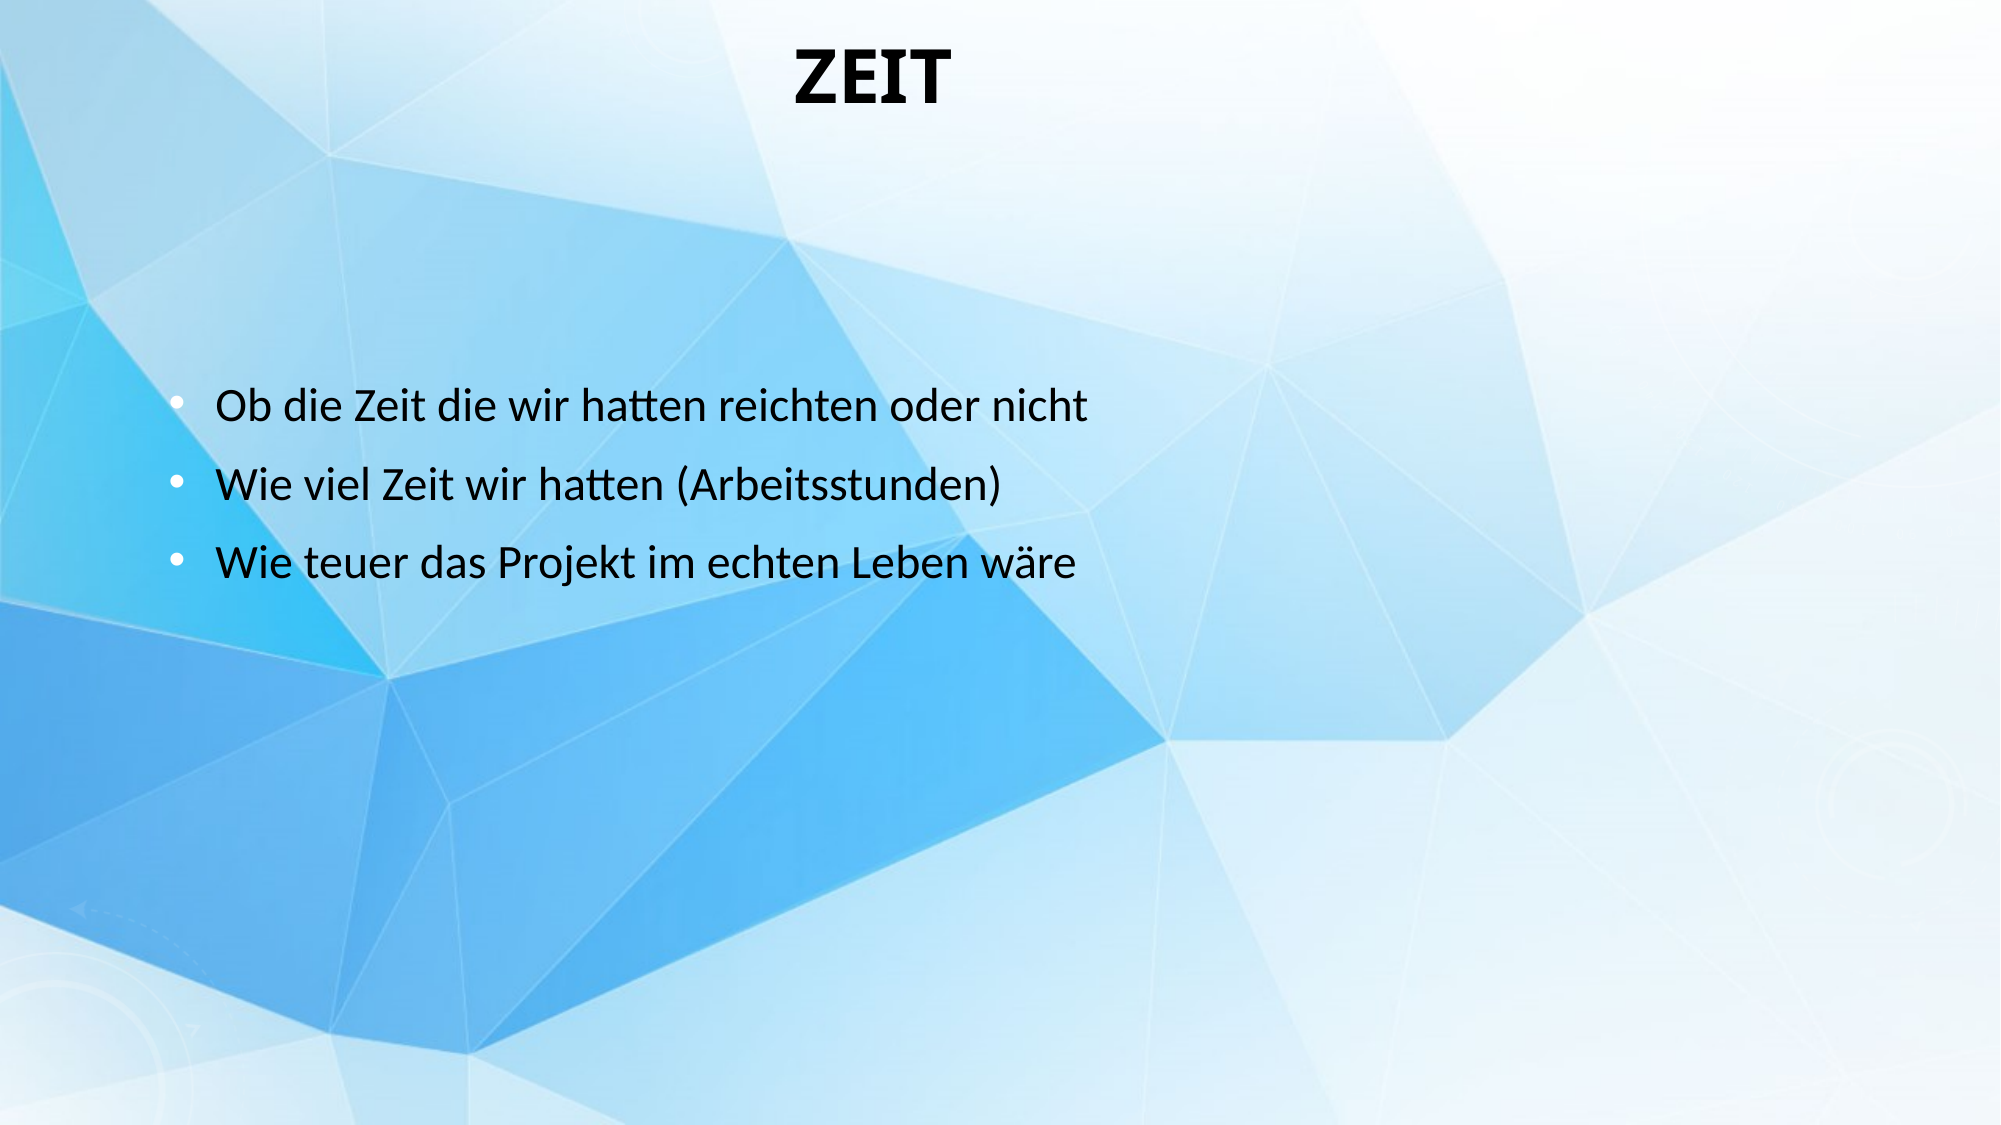

Zeit
# Ob die Zeit die wir hatten reichten oder nicht
Wie viel Zeit wir hatten (Arbeitsstunden)
Wie teuer das Projekt im echten Leben wäre